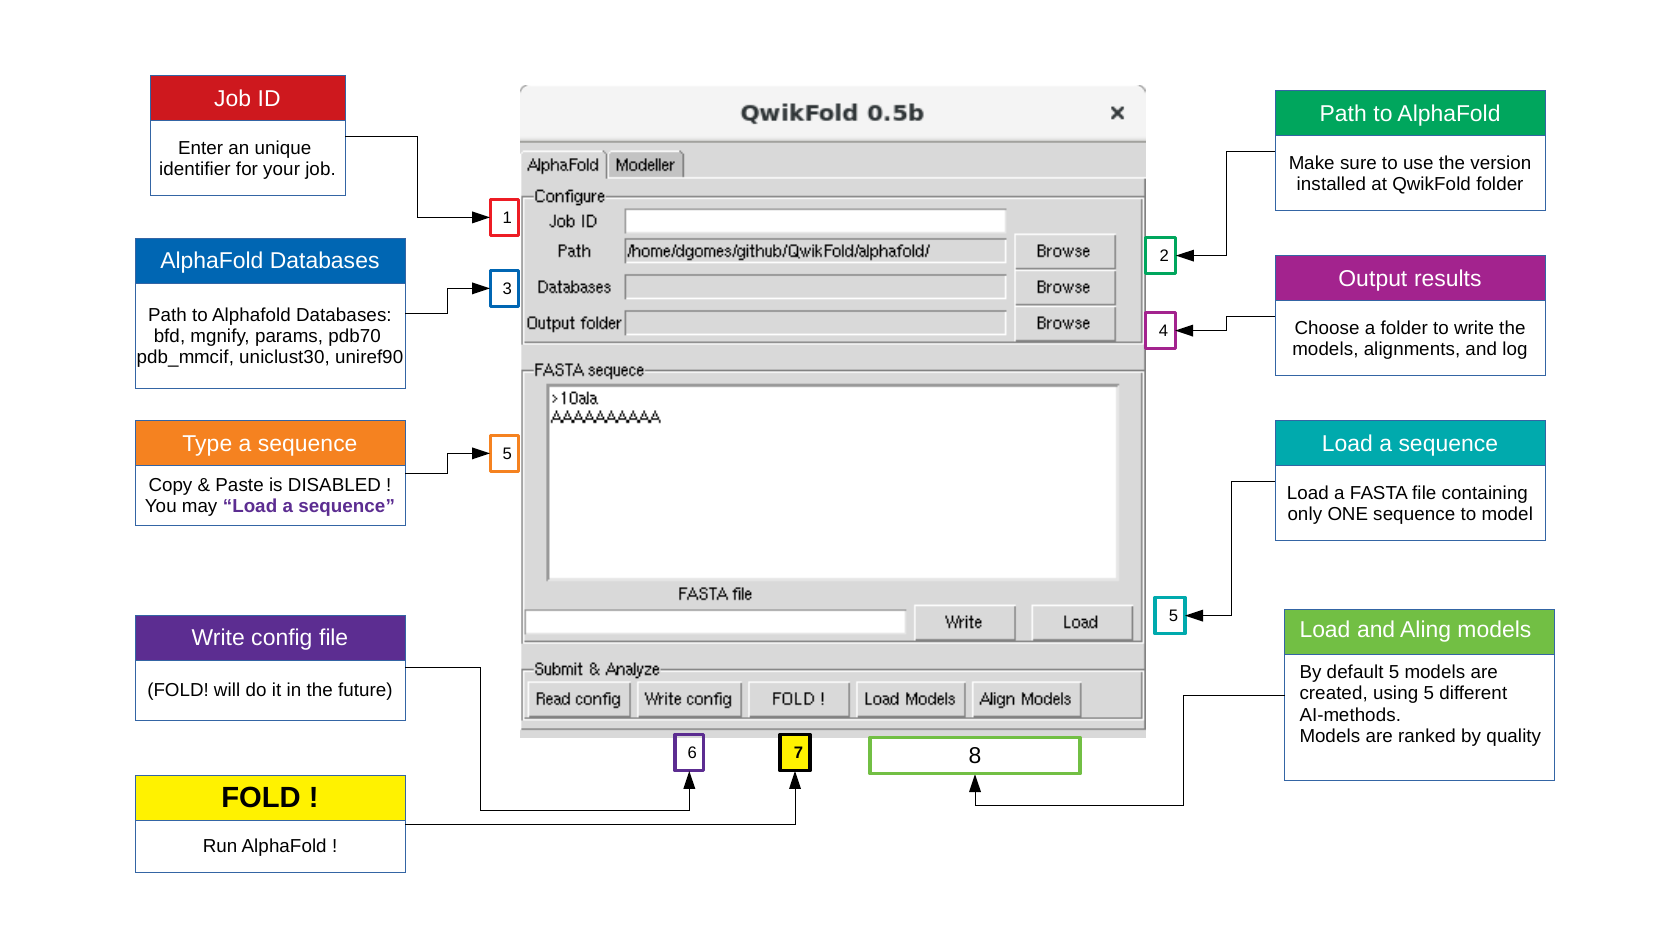

Job ID
Enter an unique
identifier for your job.
Path to AlphaFold
Make sure to use the version
installed at QwikFold folder
1
2
AlphaFold Databases
Path to Alphafold Databases:
bfd, mgnify, params, pdb70
pdb_mmcif, uniclust30, uniref90
Output results
Choose a folder to write the
models, alignments, and log
3
4
Type a sequence
Copy & Paste is DISABLED !
You may “Load a sequence”
Load a sequence
Load a FASTA file containing
only ONE sequence to model
5
5
Load and Aling models
By default 5 models are
created, using 5 different
AI-methods.
Models are ranked by quality
Write config file
(FOLD! will do it in the future)
6
7
8
FOLD !
Run AlphaFold !